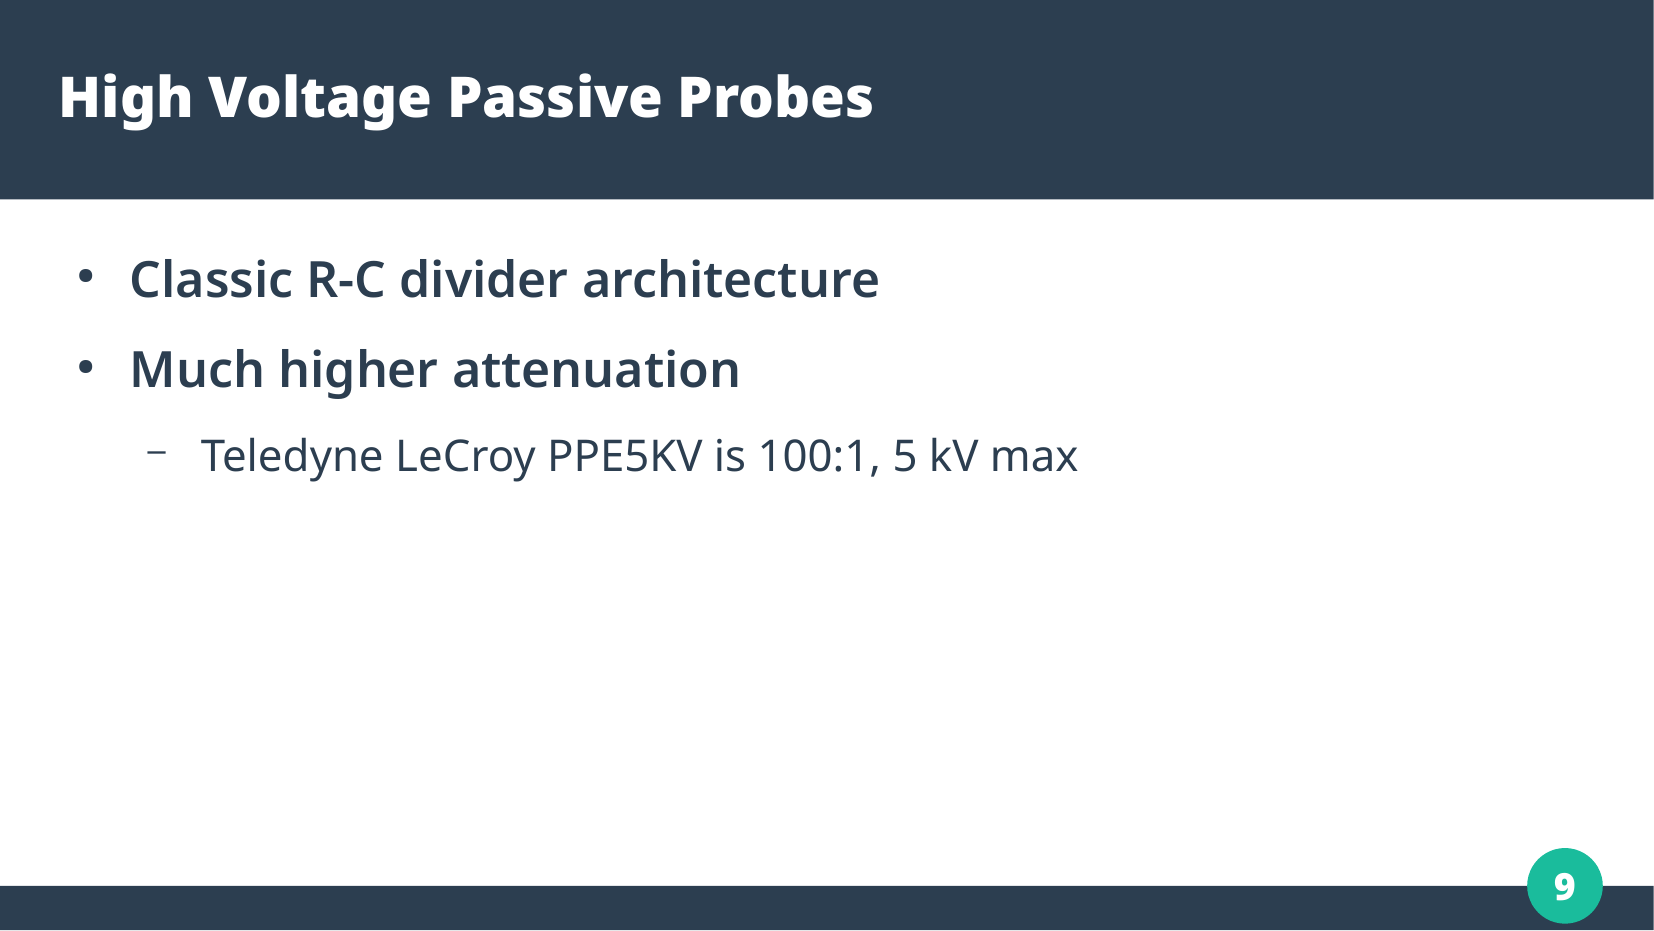

# High Voltage Passive Probes
Classic R-C divider architecture
Much higher attenuation
Teledyne LeCroy PPE5KV is 100:1, 5 kV max